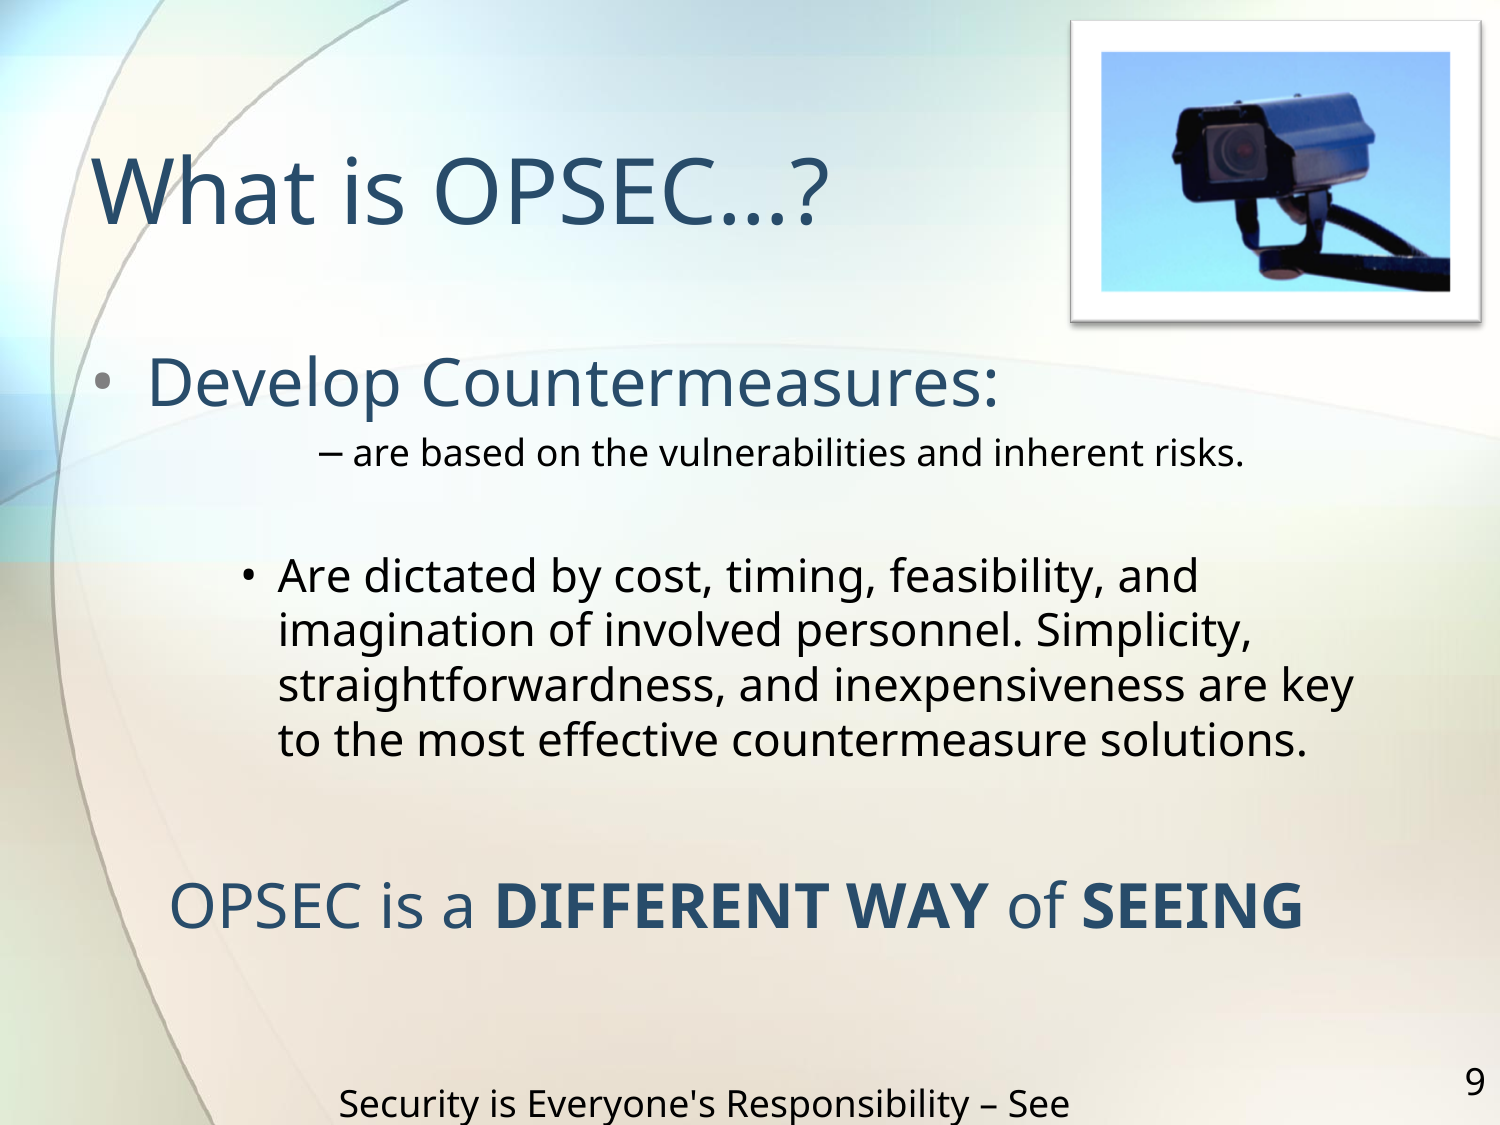

What is OPSEC…?
# Develop Countermeasures:
are based on the vulnerabilities and inherent risks.
Are dictated by cost, timing, feasibility, and imagination of involved personnel. Simplicity, straightforwardness, and inexpensiveness are key to the most effective countermeasure solutions.
OPSEC is a DIFFERENT WAY of SEEING
Security is Everyone's Responsibility – See Something, Say Something!